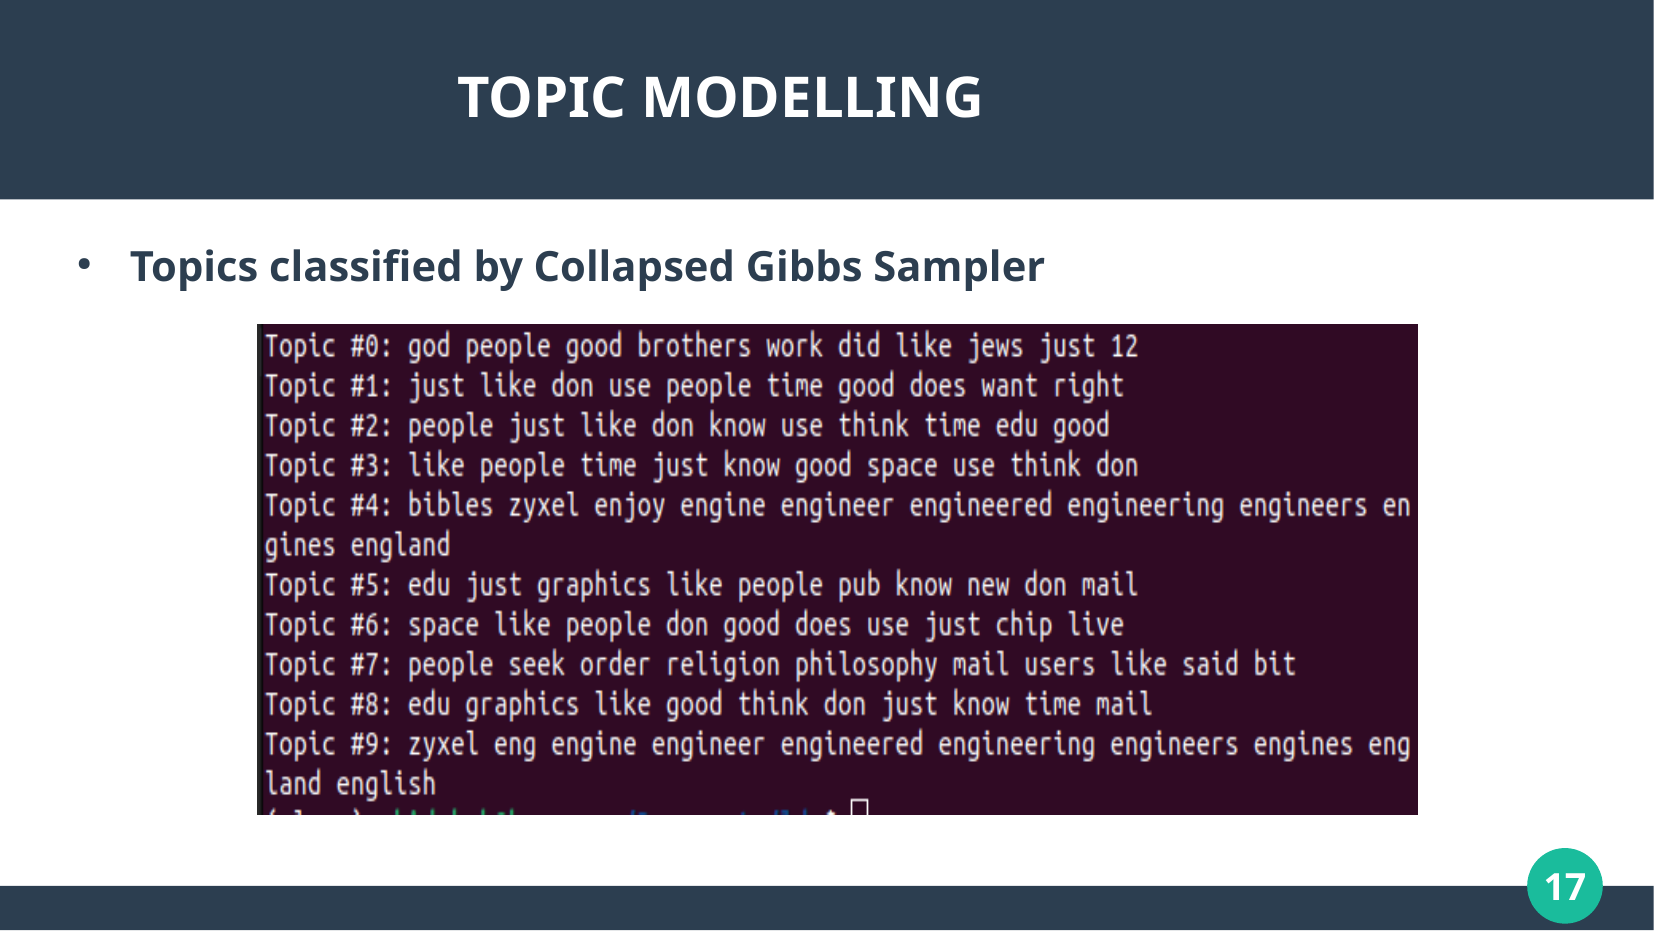

# TOPIC MODELLING
Topics classified by Collapsed Gibbs Sampler